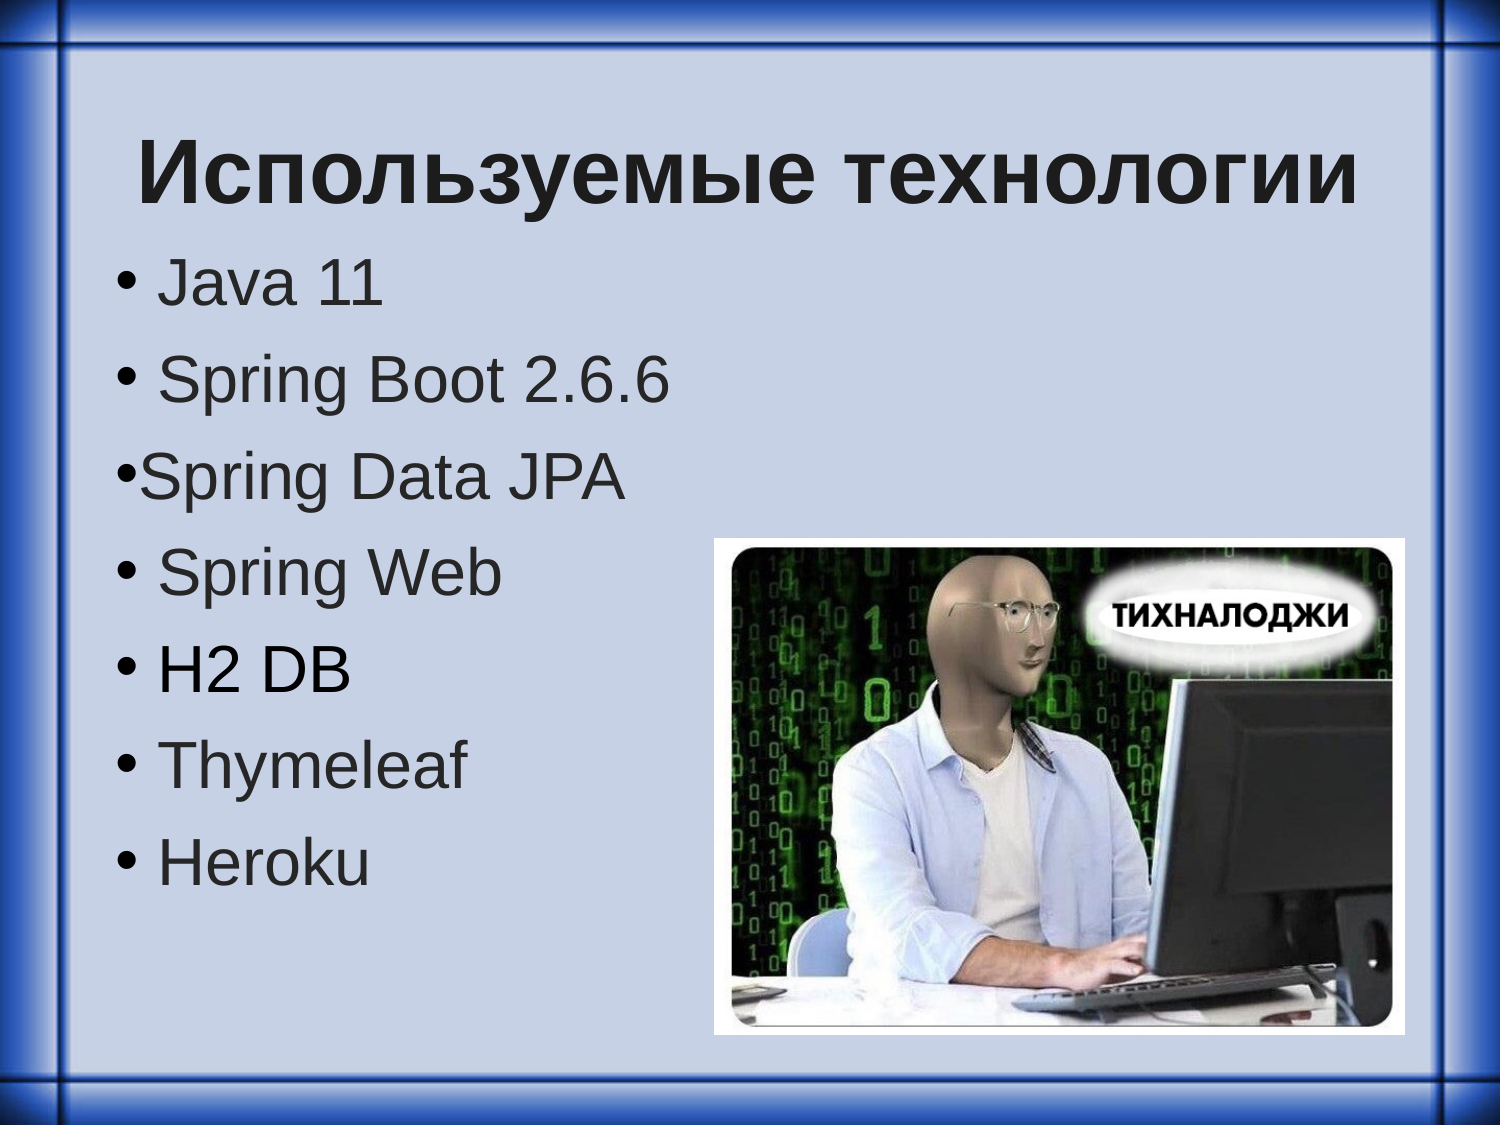

# Используемые технологии
 Java 11
 Spring Boot 2.6.6
Spring Data JPA
 Spring Web
 H2 DB
 Thymeleaf
 Heroku